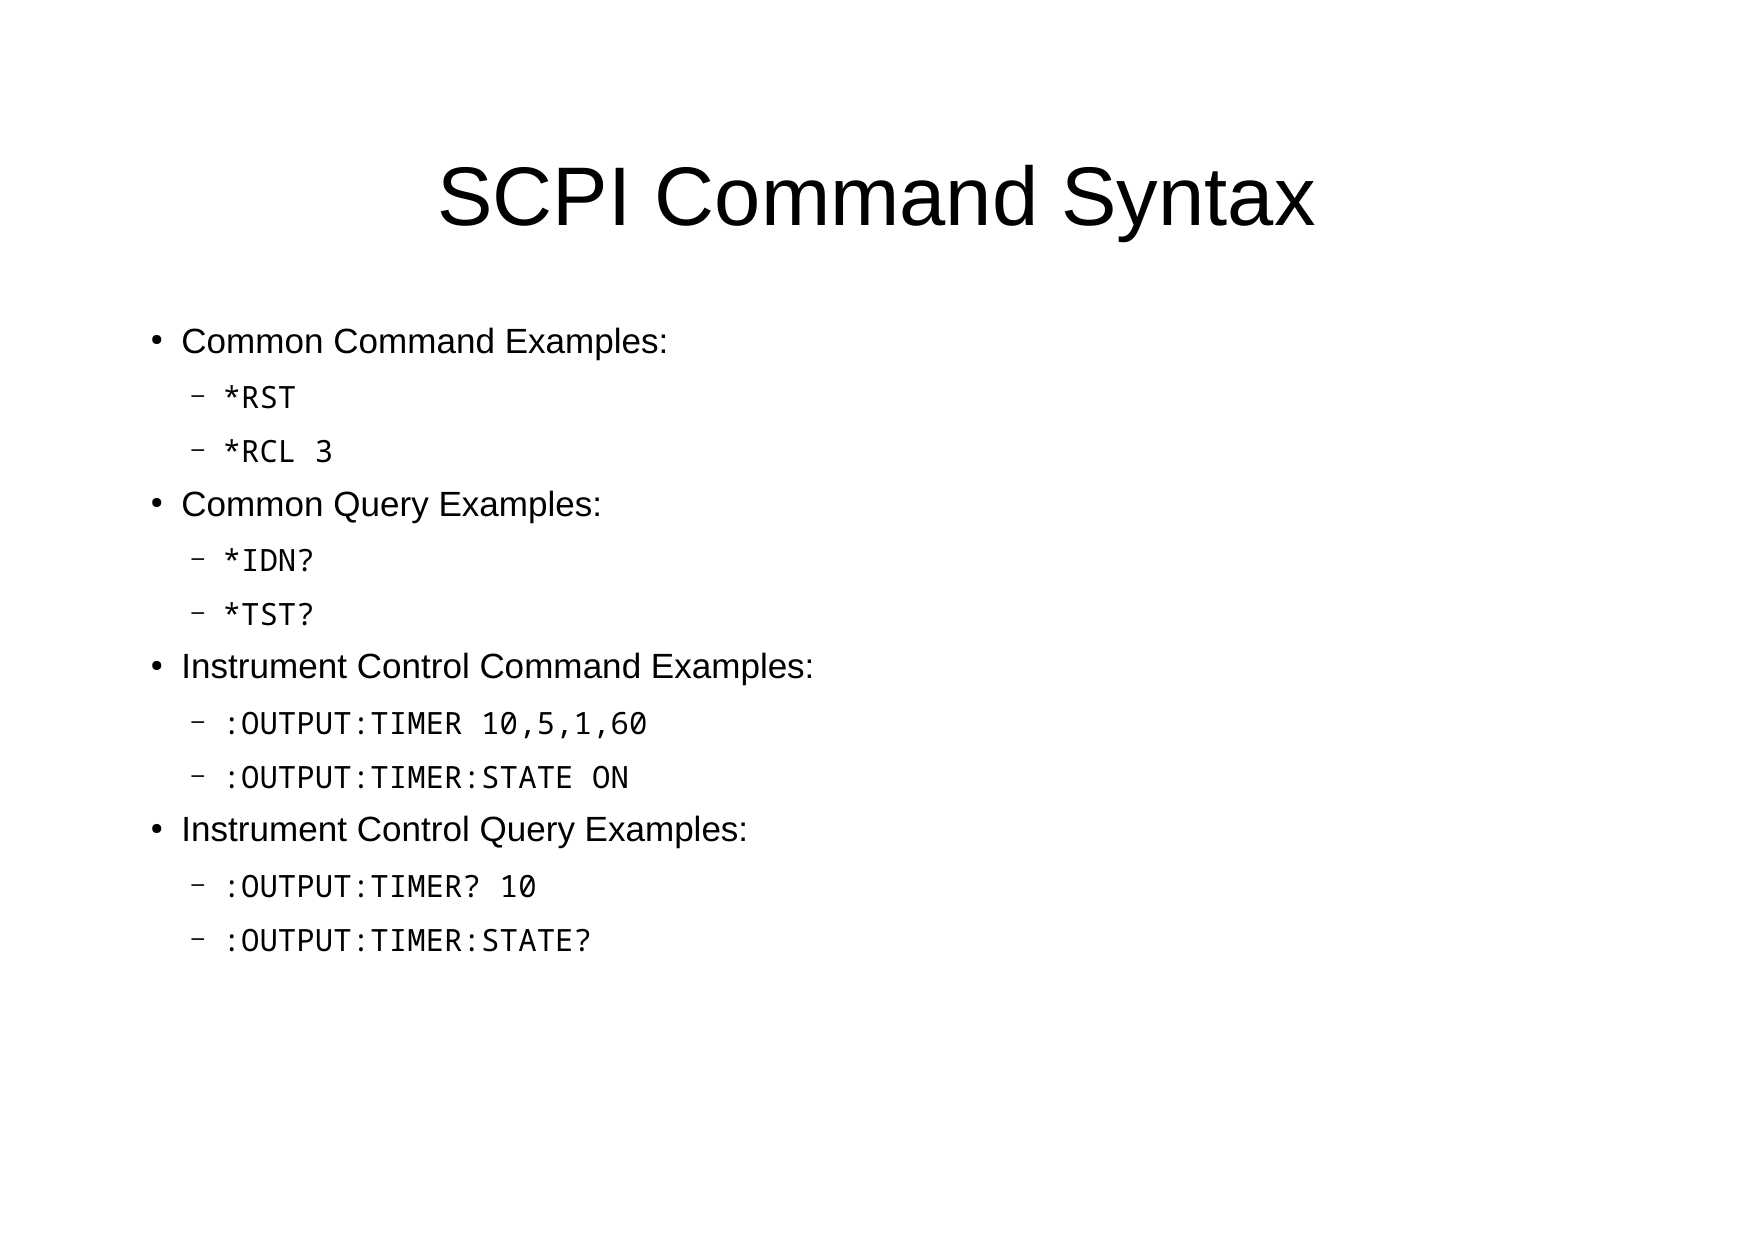

# SCPI Command Syntax
Common Command Examples:
*RST
*RCL 3
Common Query Examples:
*IDN?
*TST?
Instrument Control Command Examples:
:OUTPUT:TIMER 10,5,1,60
:OUTPUT:TIMER:STATE ON
Instrument Control Query Examples:
:OUTPUT:TIMER? 10
:OUTPUT:TIMER:STATE?